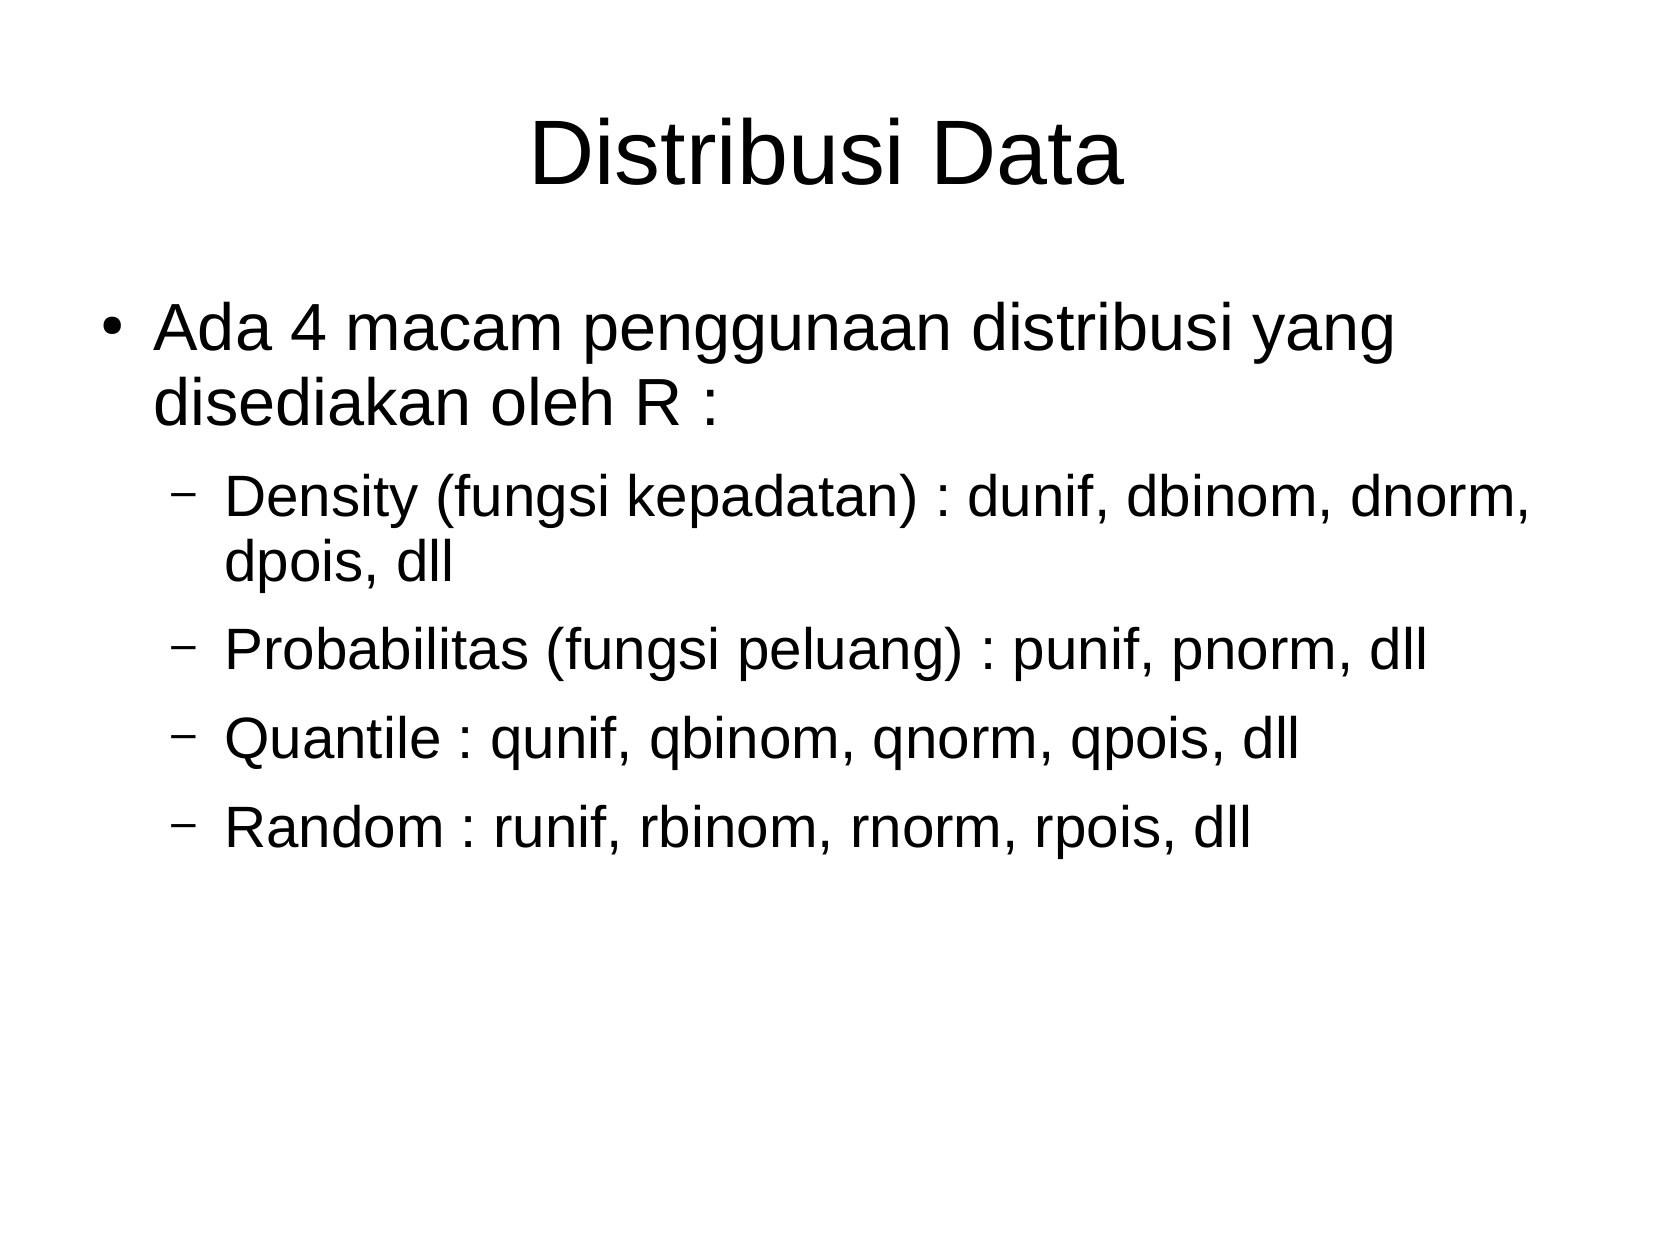

# Distribusi Data
Ada 4 macam penggunaan distribusi yang disediakan oleh R :
Density (fungsi kepadatan) : dunif, dbinom, dnorm, dpois, dll
Probabilitas (fungsi peluang) : punif, pnorm, dll
Quantile : qunif, qbinom, qnorm, qpois, dll
Random : runif, rbinom, rnorm, rpois, dll